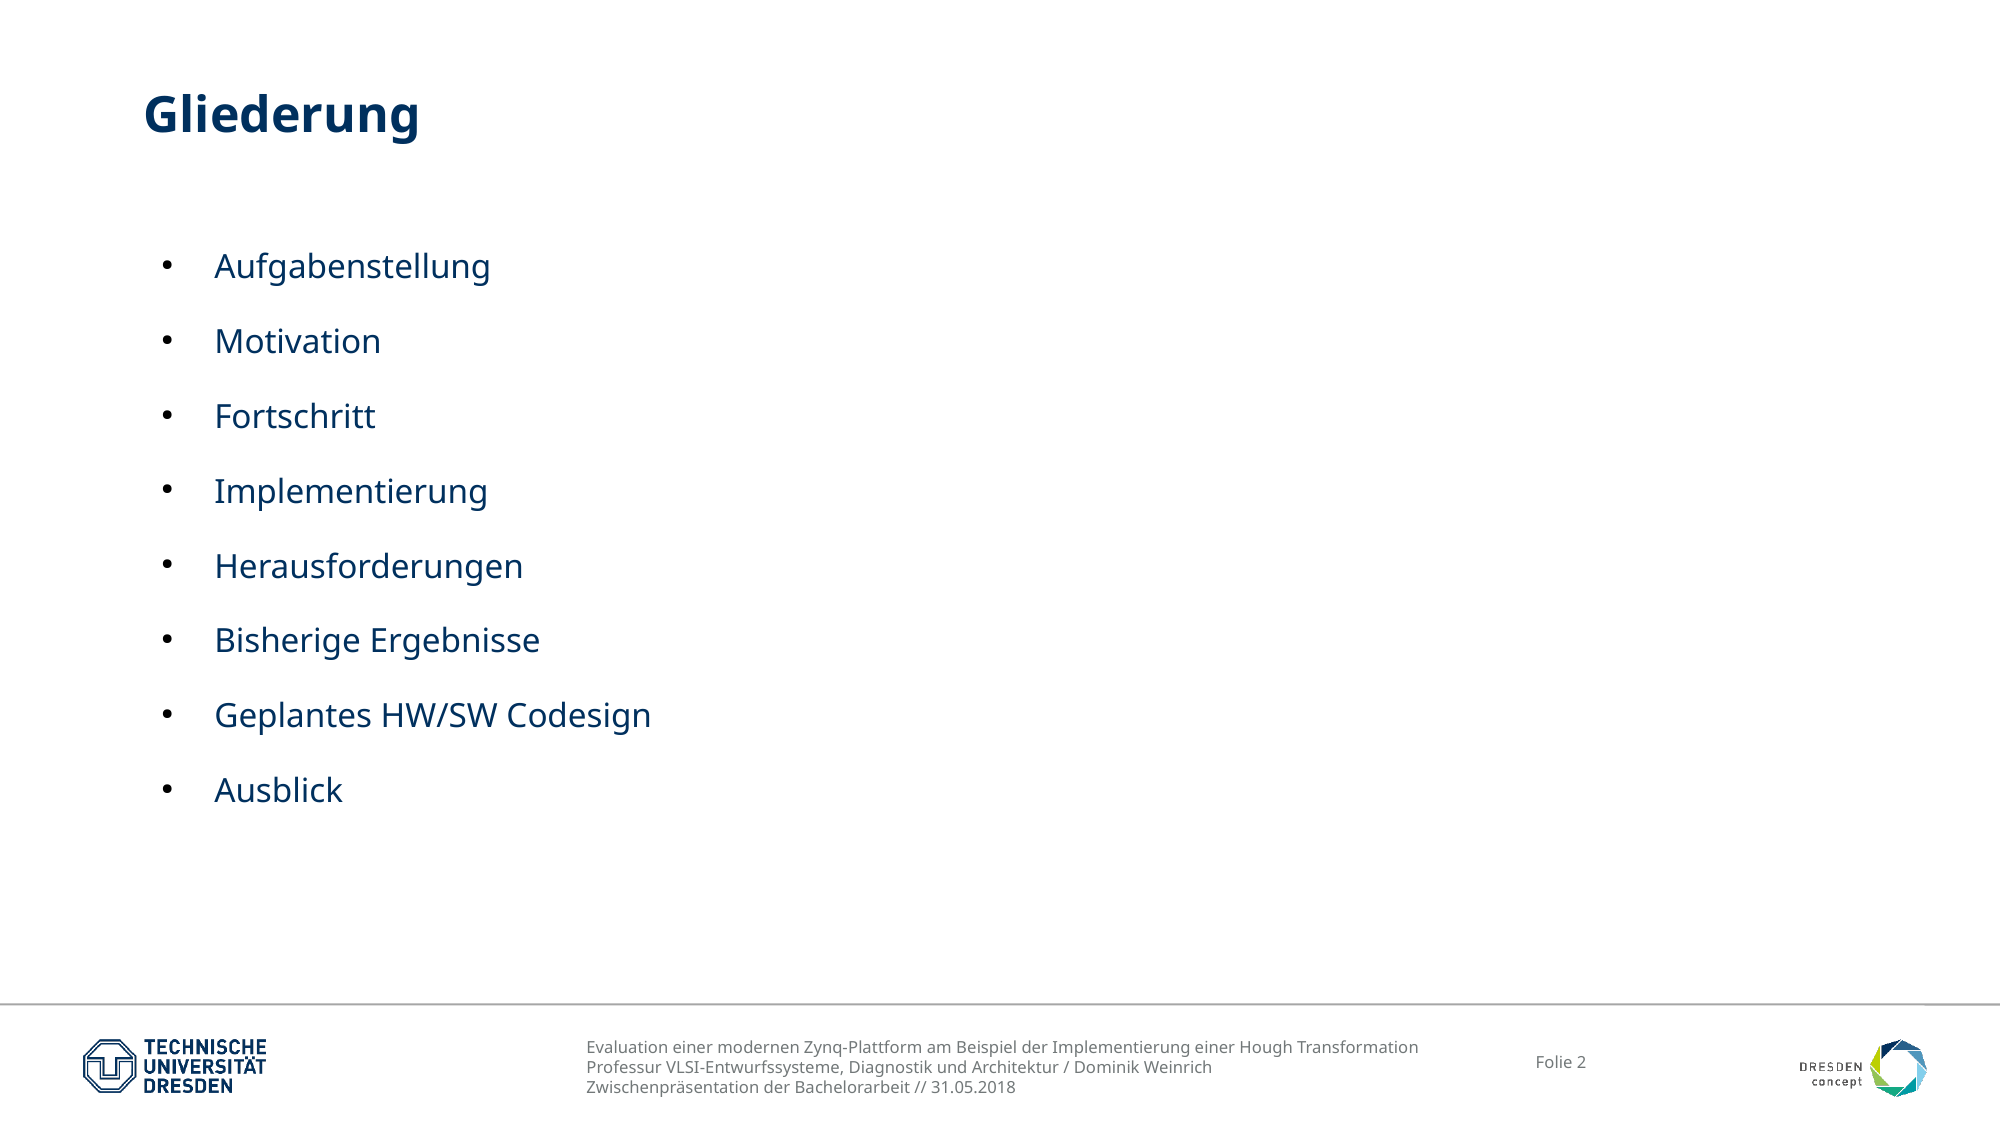

# Gliederung
Aufgabenstellung
Motivation
Fortschritt
Implementierung
Herausforderungen
Bisherige Ergebnisse
Geplantes HW/SW Codesign
Ausblick